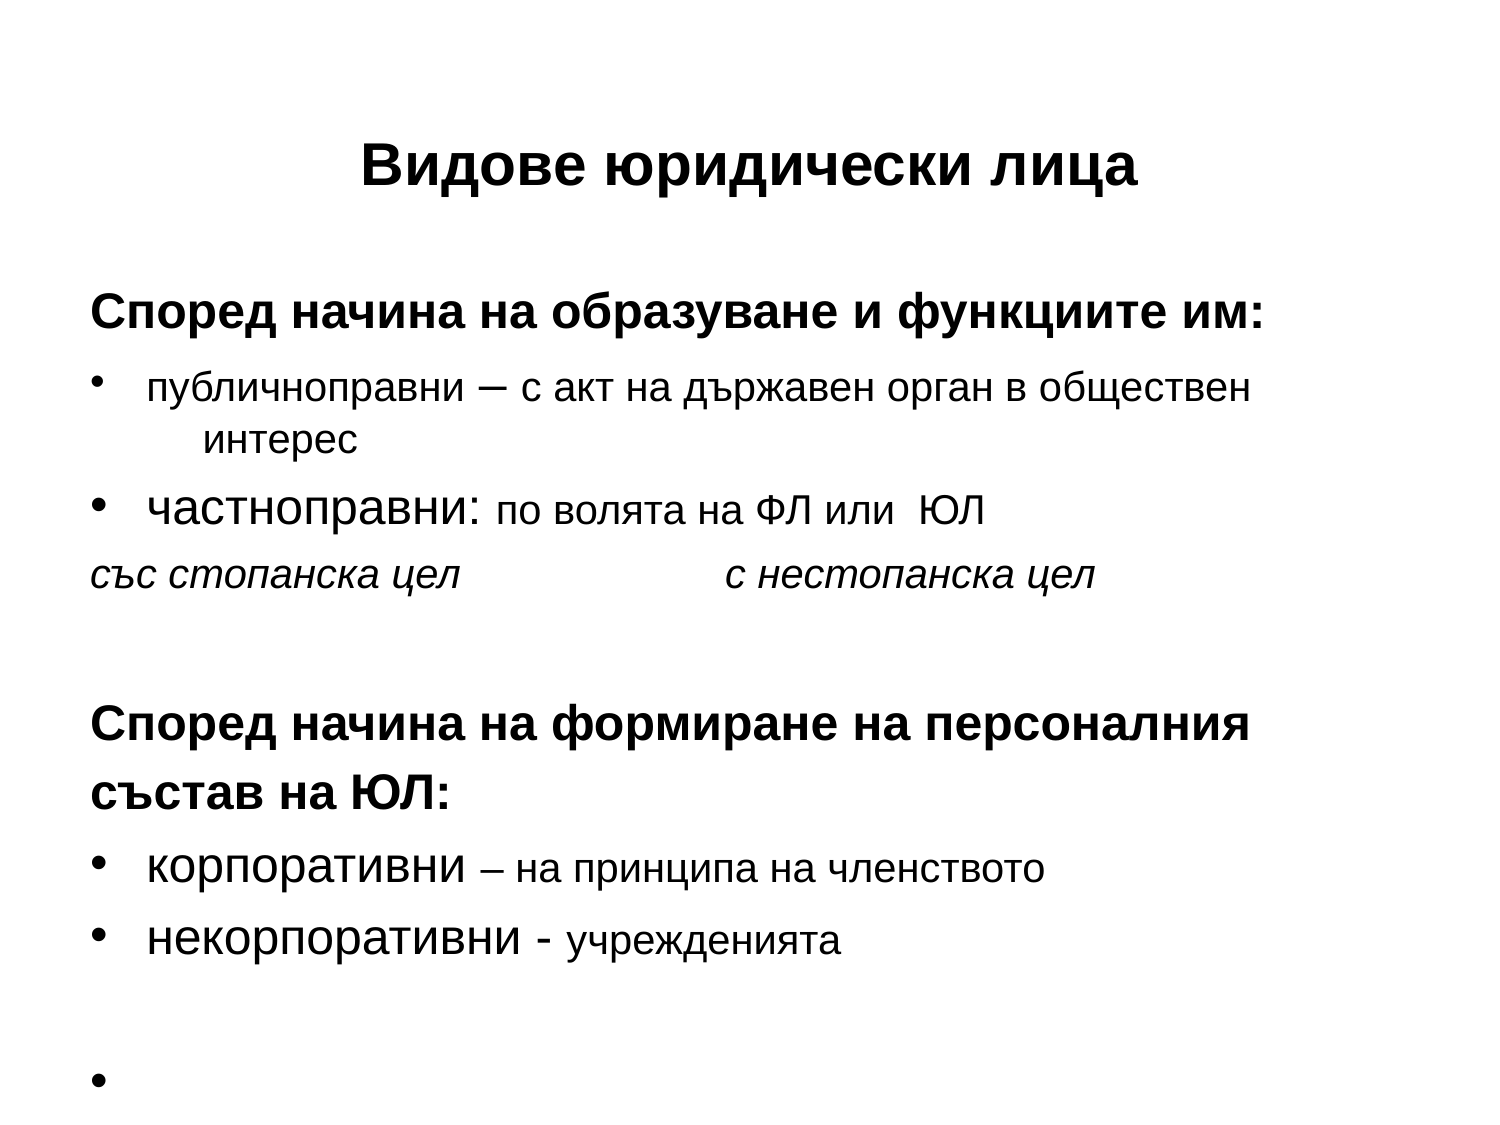

# Видове юридически лица
Според начина на образуване и функциите им:
публичноправни – с акт на държавен орган в обществен интерес
частноправни: по волята на ФЛ или ЮЛ
със стопанска цел с нестопанска цел
Според начина на формиране на персоналния състав на ЮЛ:
корпоративни – на принципа на членството
некорпоративни - учрежденията